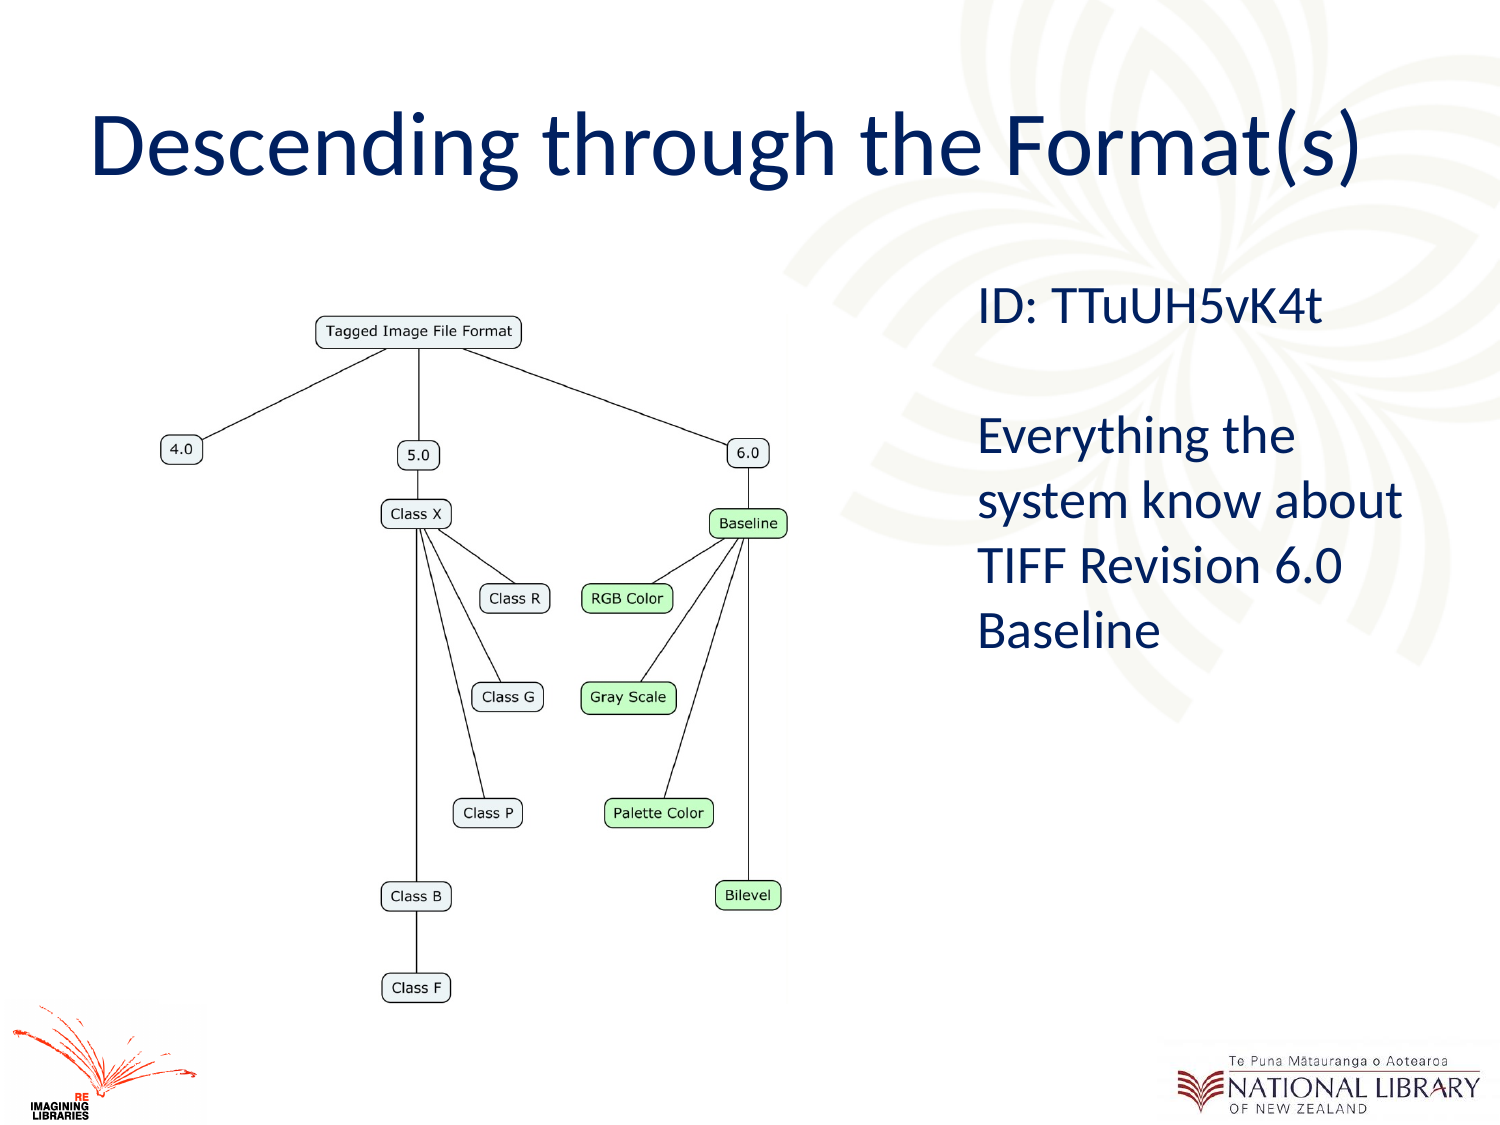

Descending through the Format(s)
ID: TTuUH5vK4t
Everything the system know about TIFF Revision 6.0 Baseline